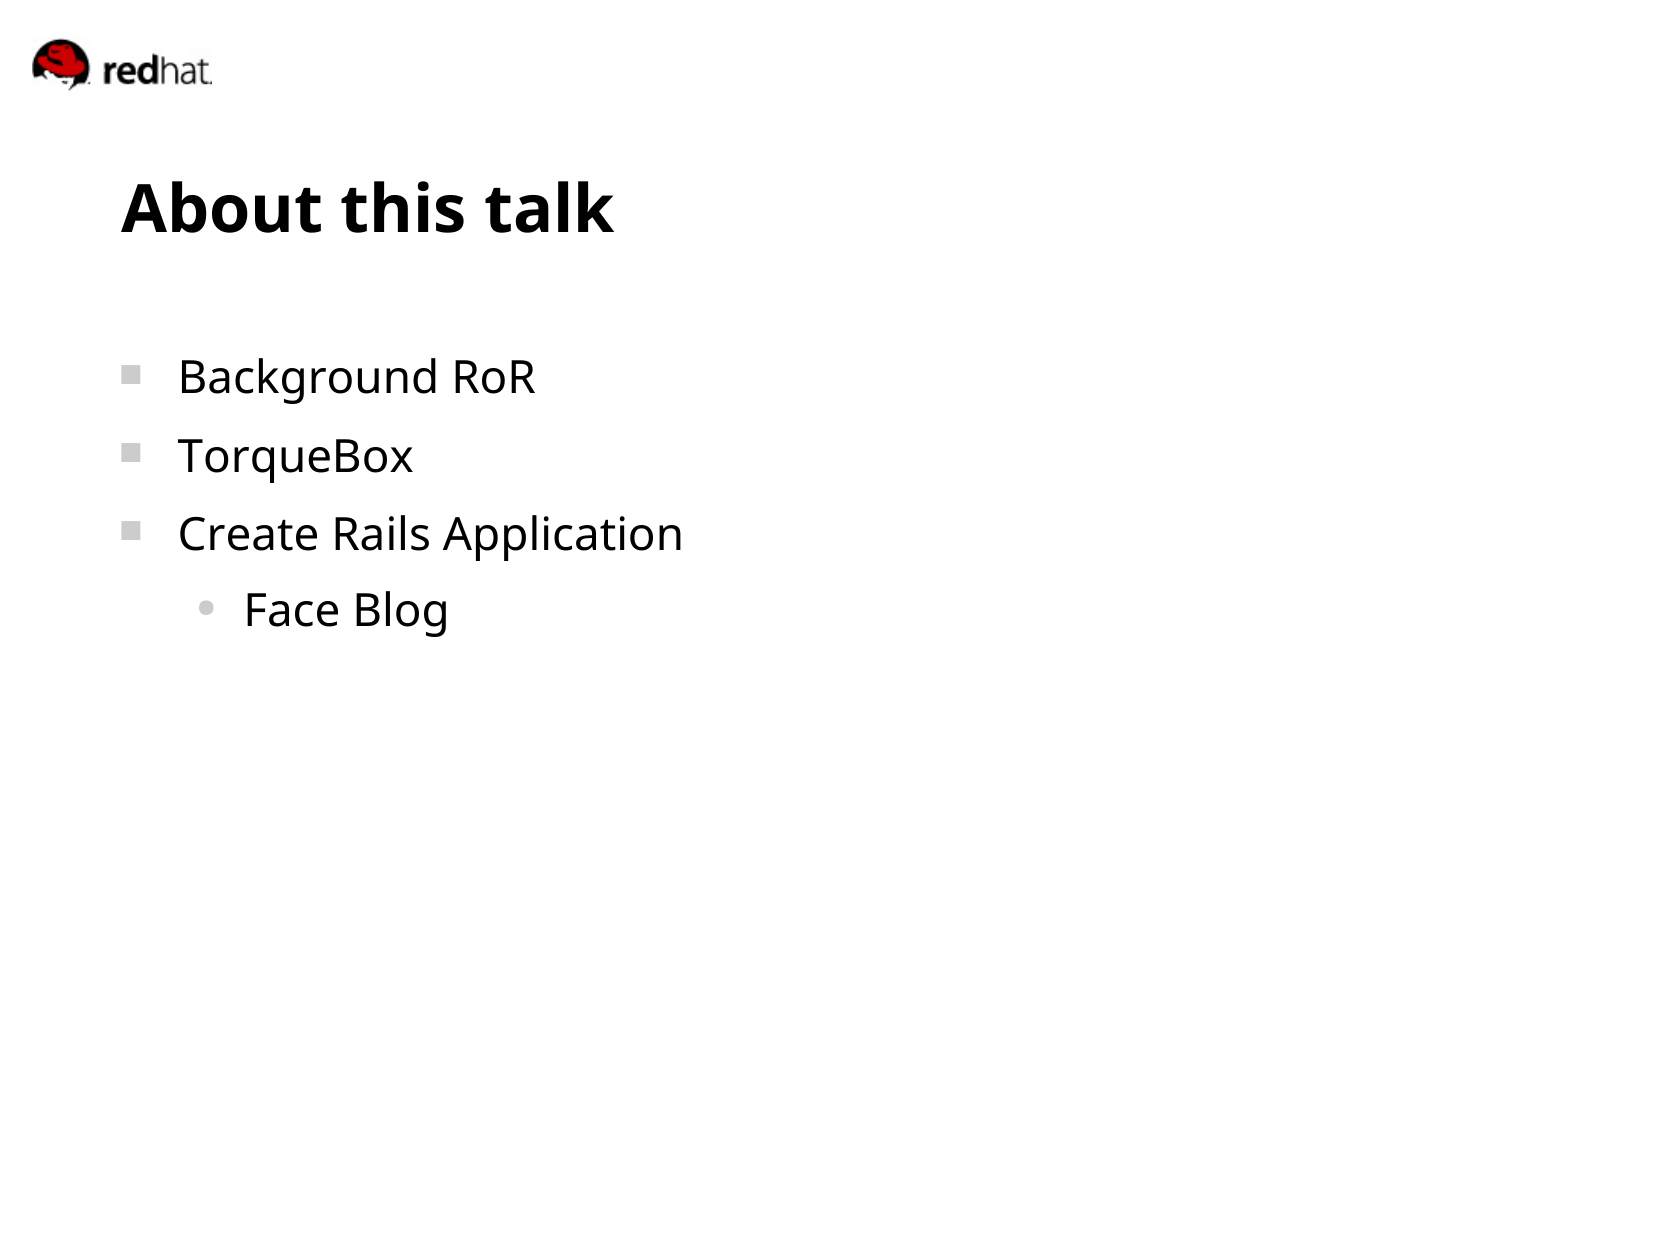

# About this talk
Background RoR
TorqueBox
Create Rails Application
Face Blog